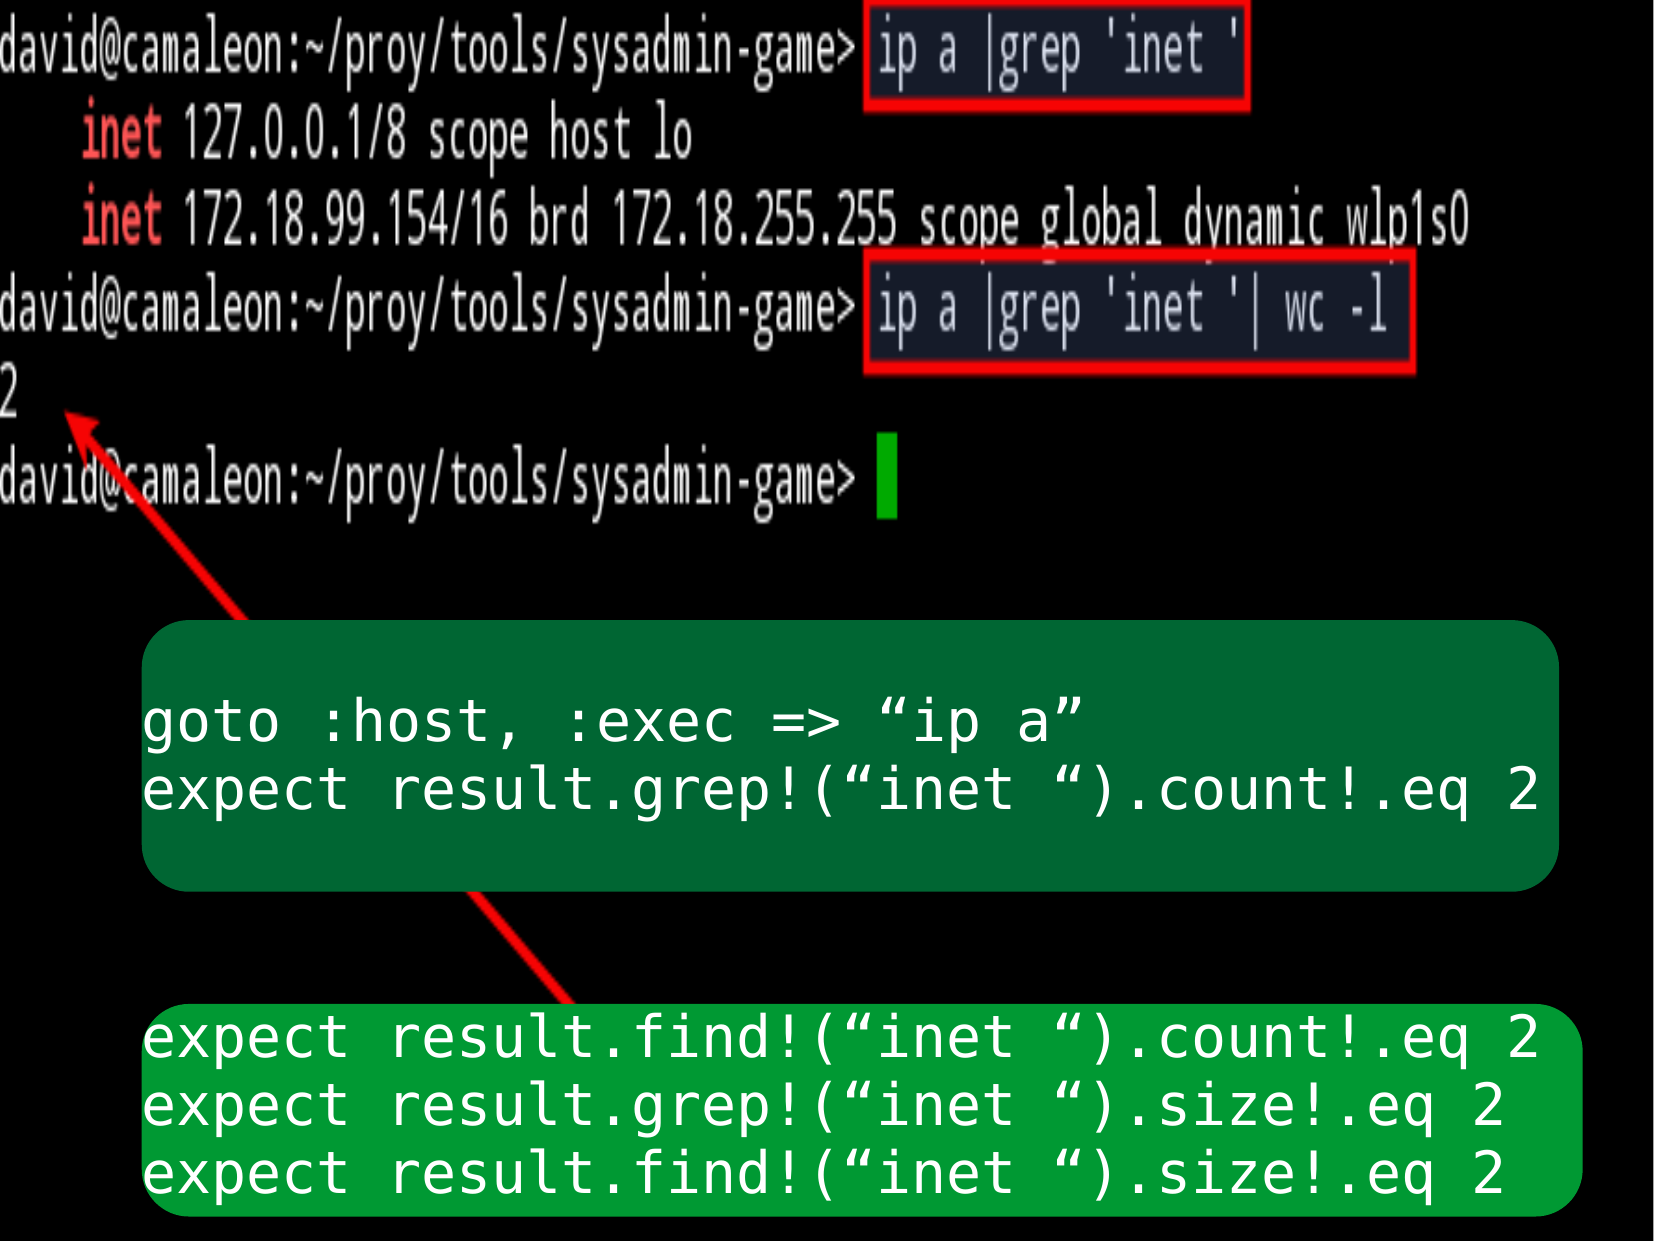

# goto :host, :exec => “ip a” expect result.grep!(“inet “).count!.eq 2
expect result.find!(“inet “).count!.eq 2
expect result.grep!(“inet “).size!.eq 2
expect result.find!(“inet “).size!.eq 2